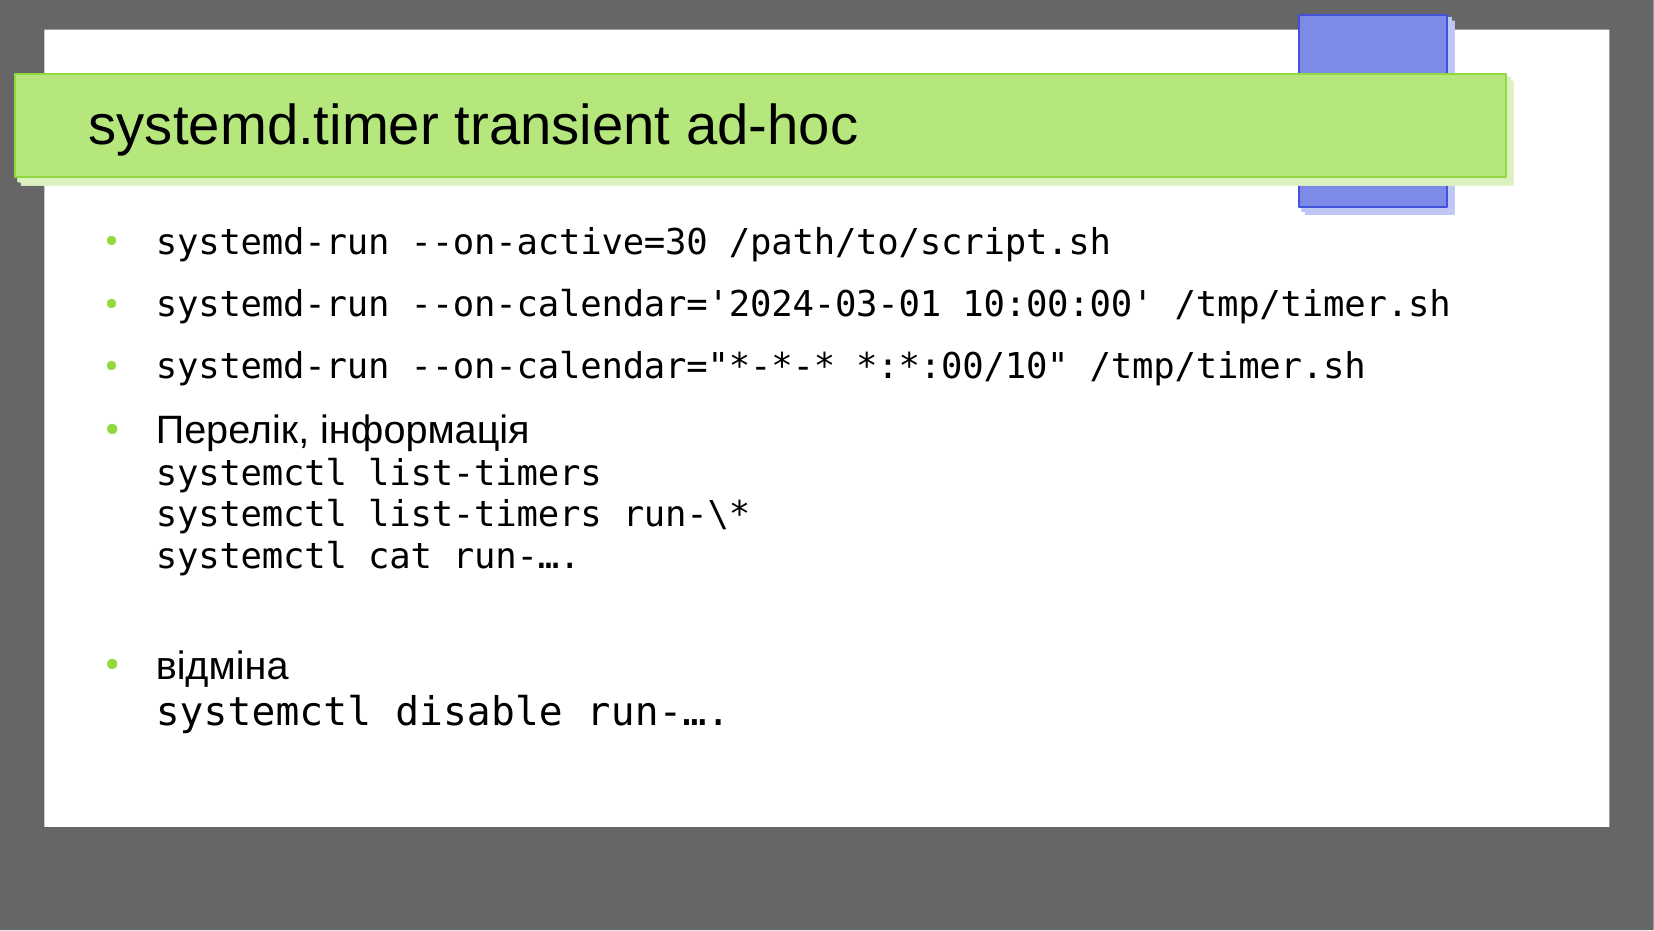

# systemd.timer transient ad-hoc
systemd-run --on-active=30 /path/to/script.sh
systemd-run --on-calendar='2024-03-01 10:00:00' /tmp/timer.sh
systemd-run --on-calendar="*-*-* *:*:00/10" /tmp/timer.sh
Перелік, інформація
systemctl list-timers
systemctl list-timers run-\*
systemctl cat run-….
відміна
systemctl disable run-….